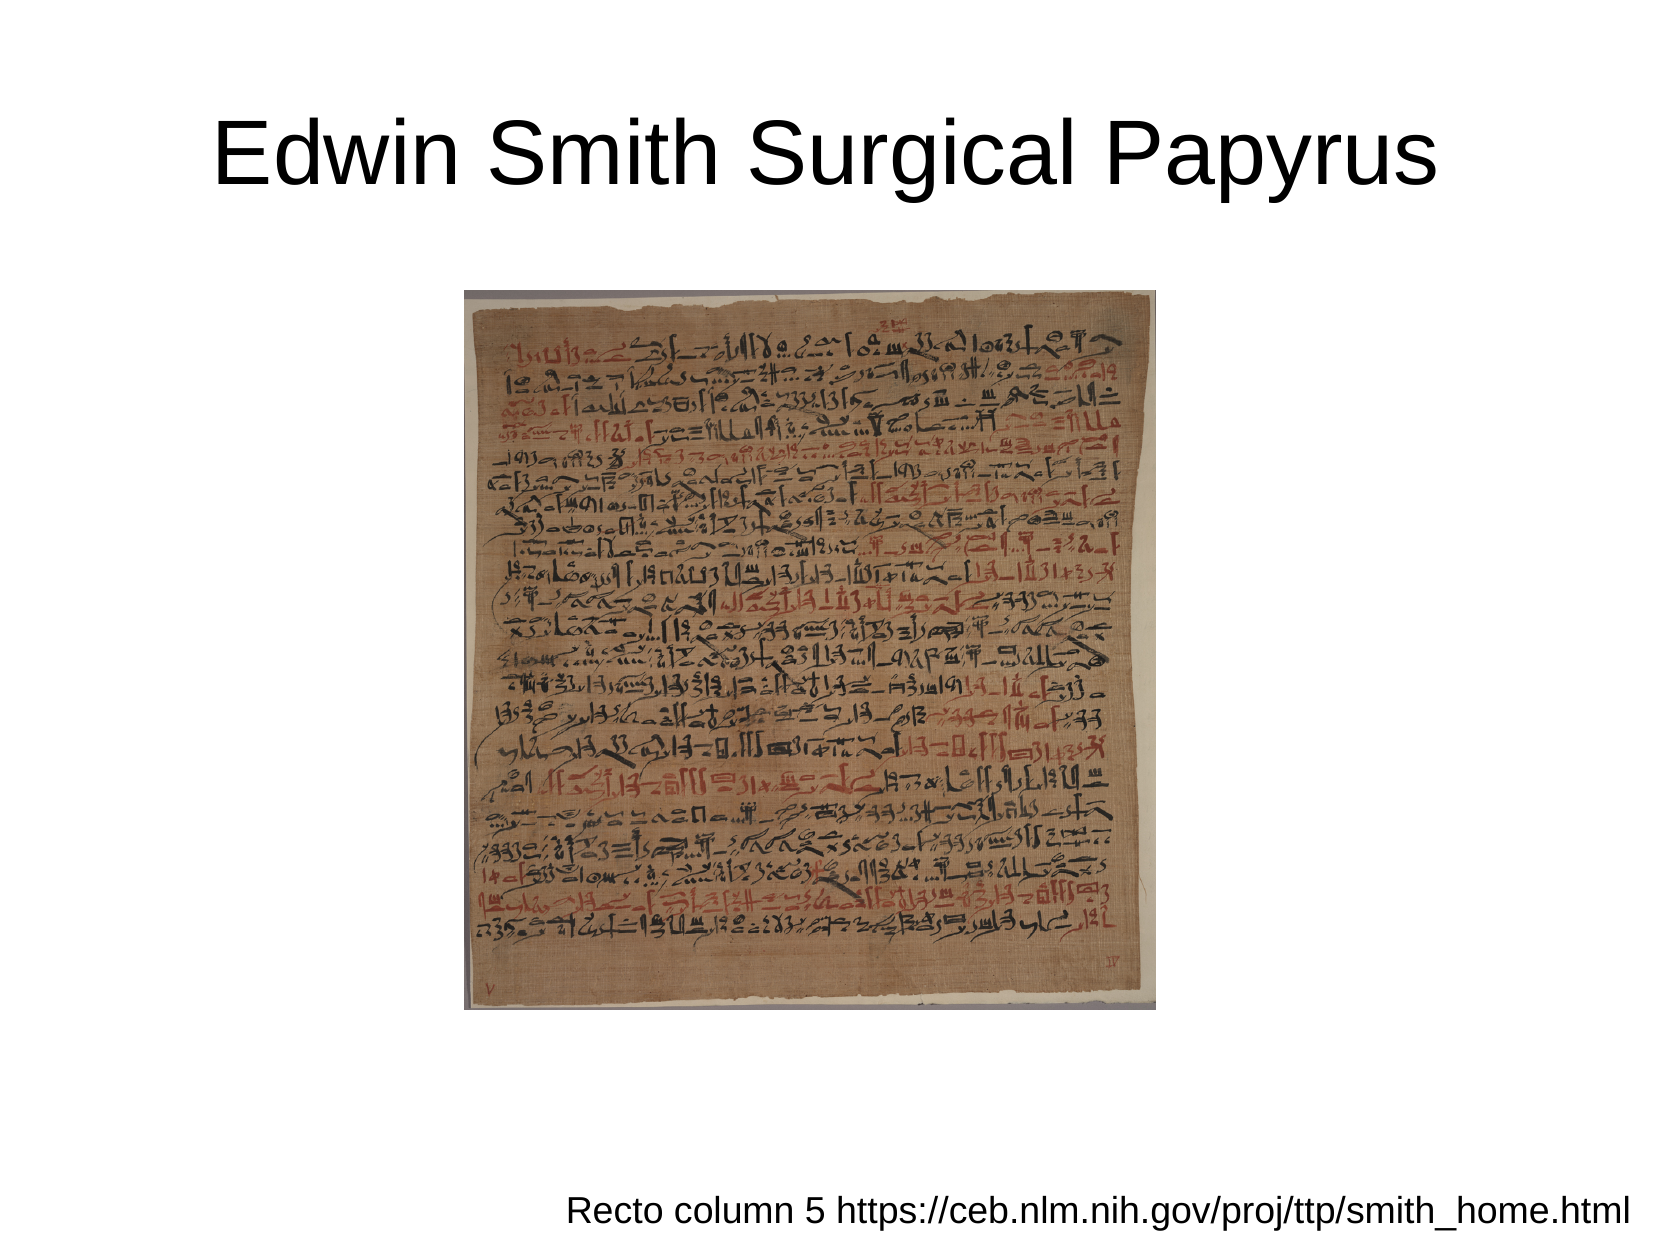

# Edwin Smith Surgical Papyrus
Recto column 5 https://ceb.nlm.nih.gov/proj/ttp/smith_home.html